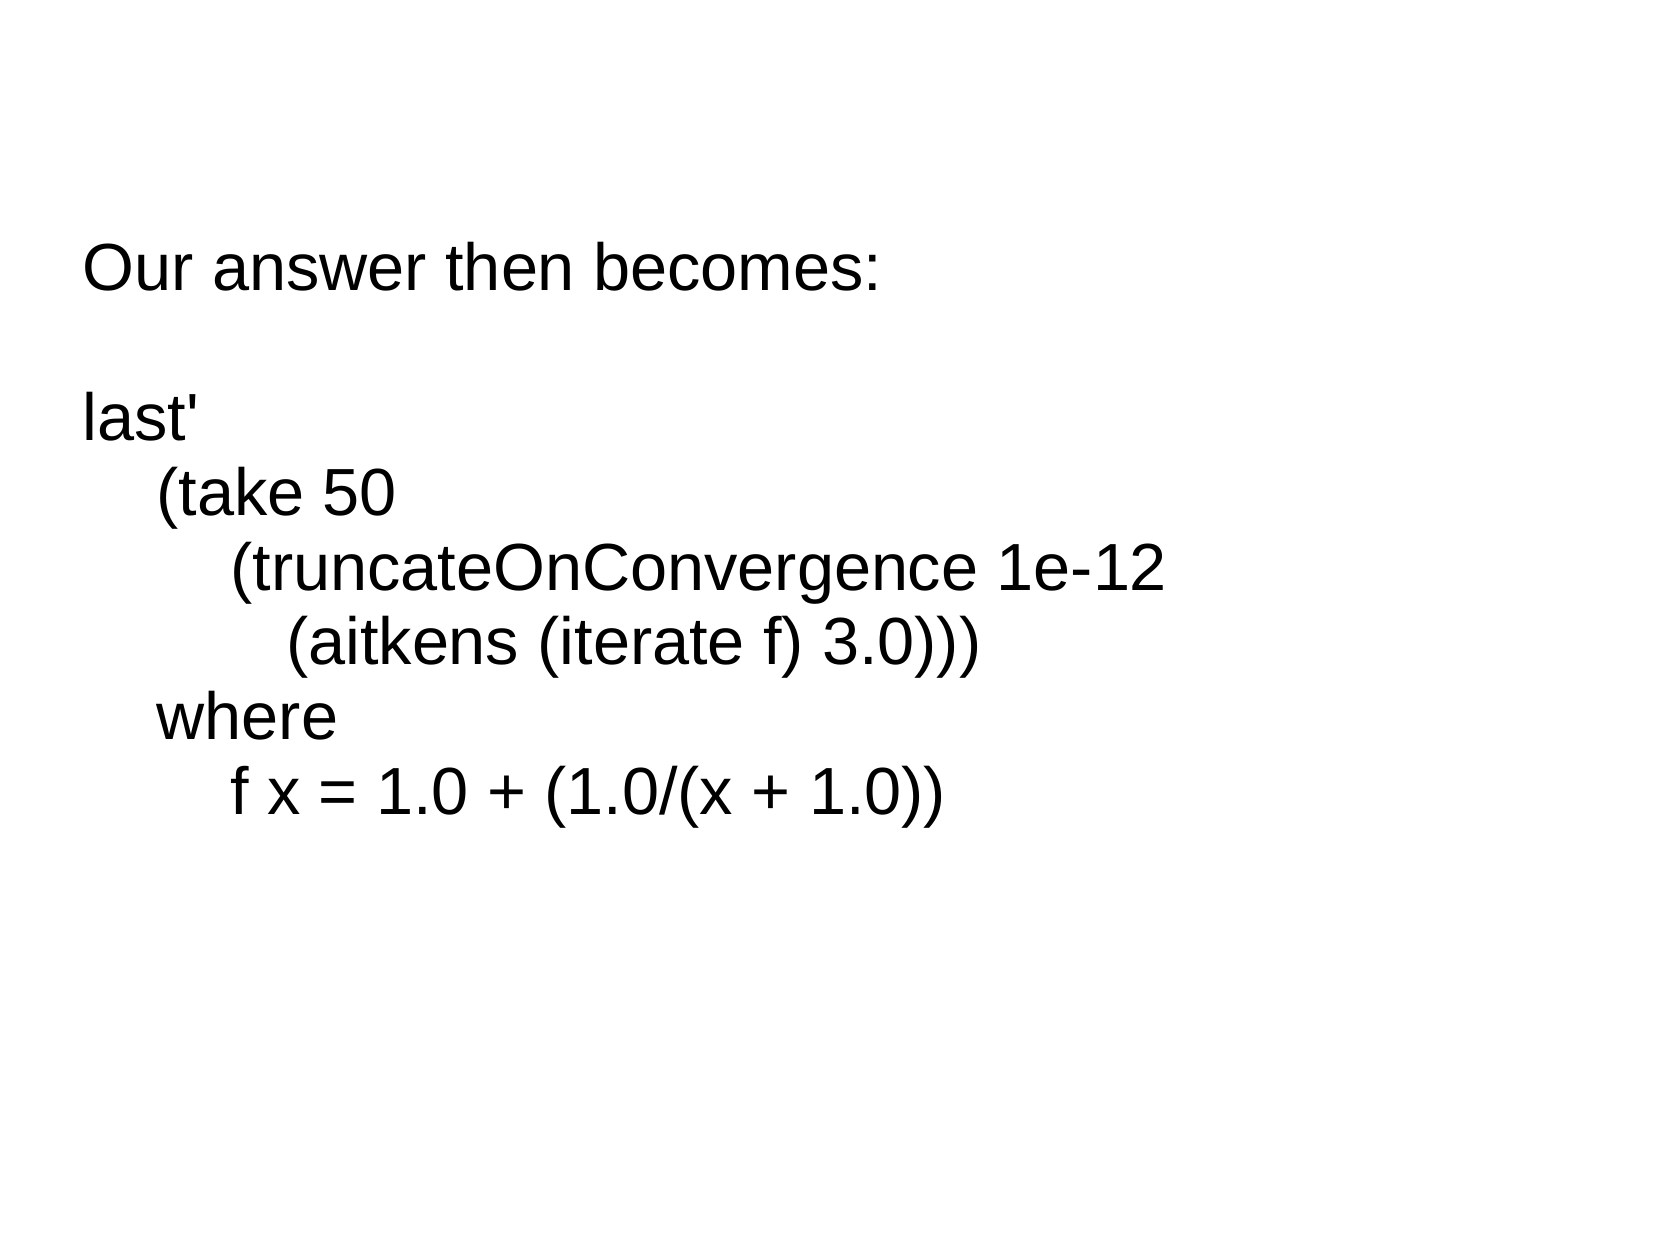

# Our answer then becomes: last' (take 50
 (truncateOnConvergence 1e-12
 (aitkens (iterate f) 3.0)))
 where
 f x = 1.0 + (1.0/(x + 1.0))